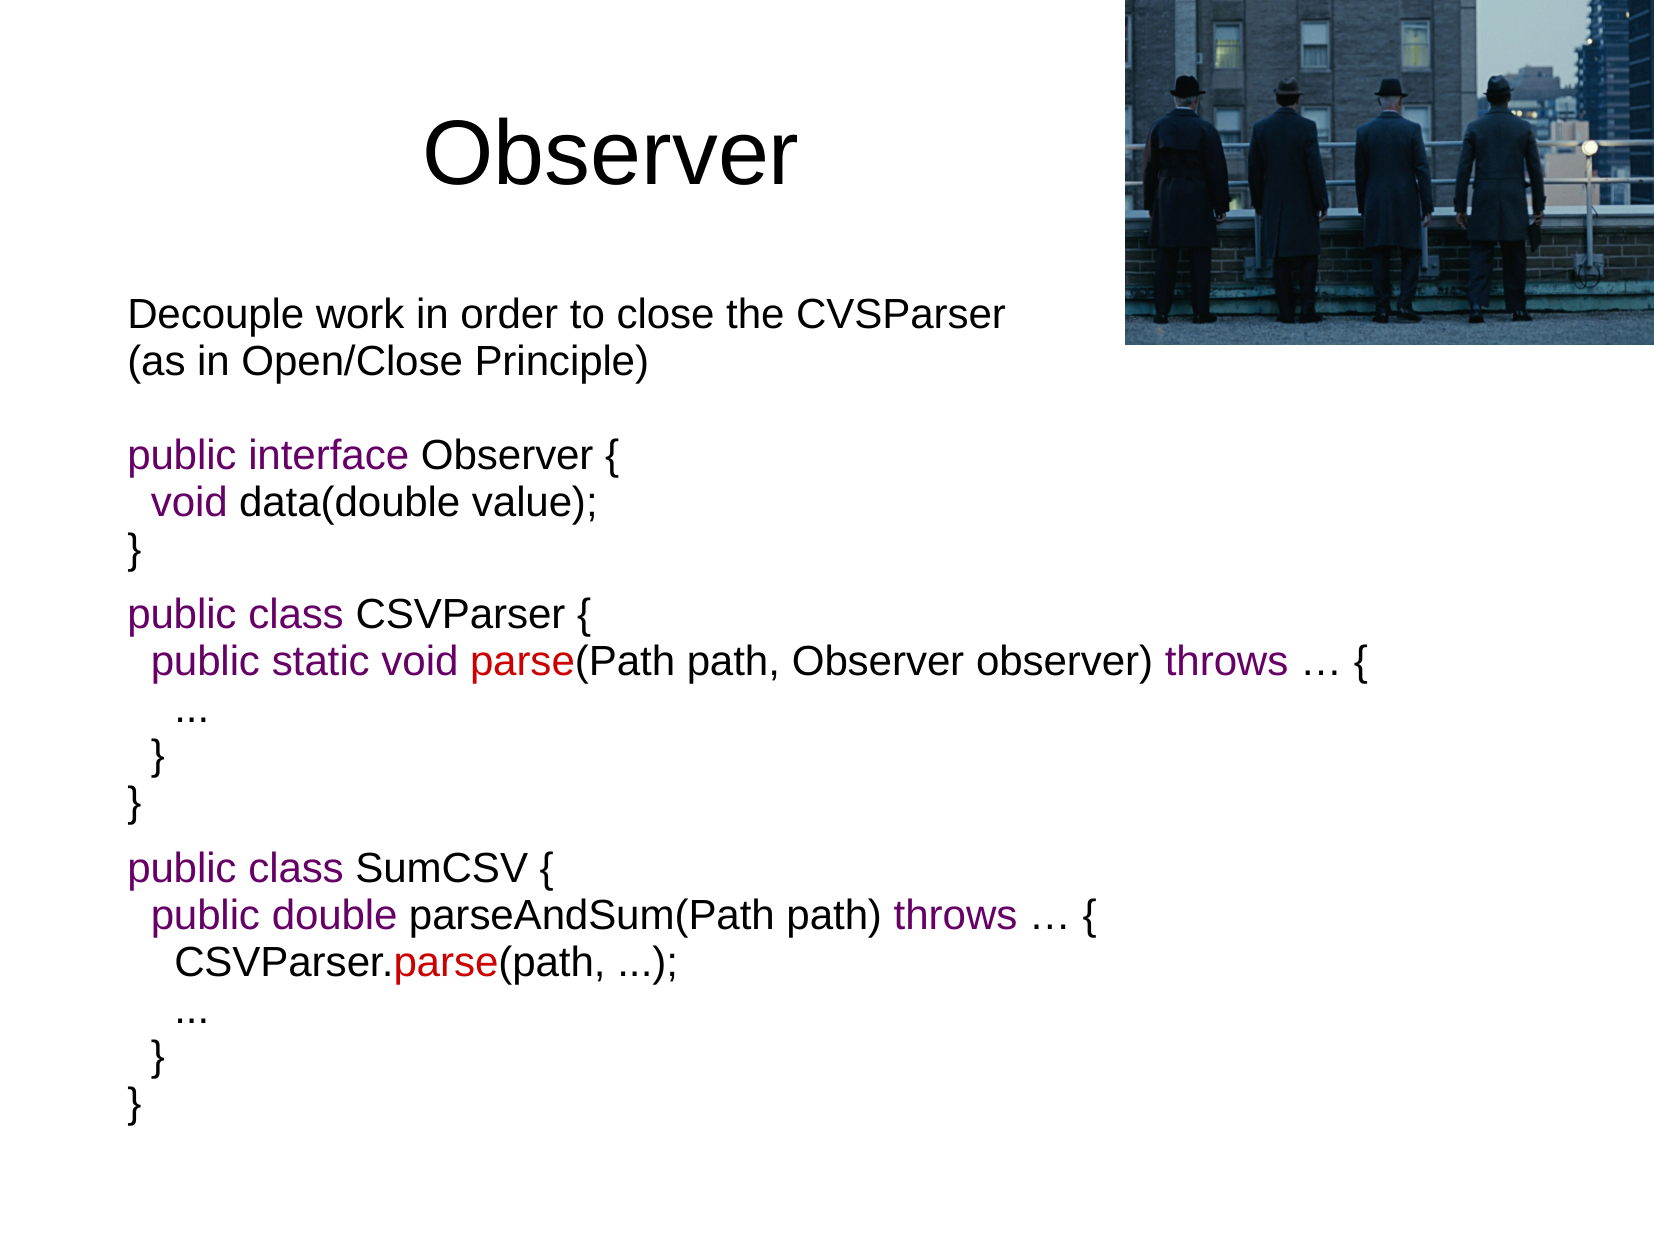

# Observer
Decouple work in order to close the CVSParser
(as in Open/Close Principle)
public interface Observer {
 void data(double value);
}
public class CSVParser {
 public static void parse(Path path, Observer observer) throws … {
 ...
 }
}
public class SumCSV {
 public double parseAndSum(Path path) throws … {
 CSVParser.parse(path, ...);
 ...
 }
}